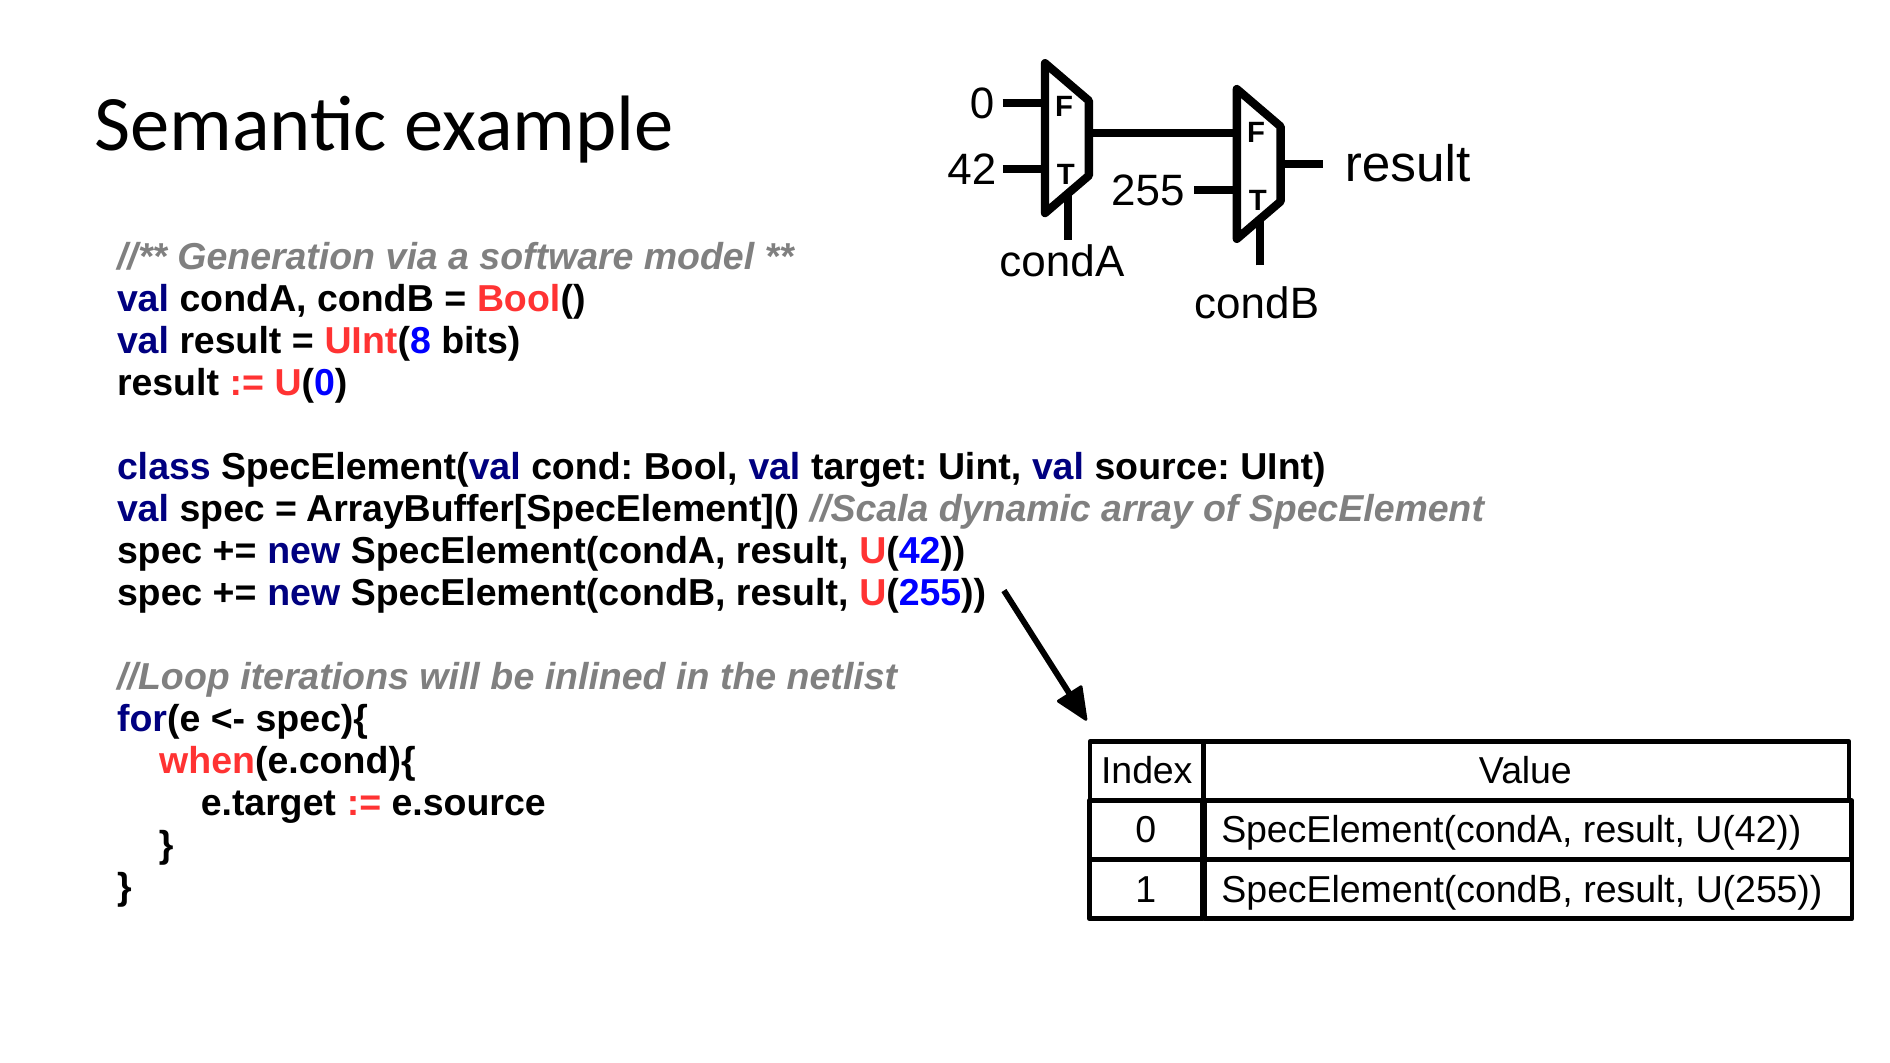

# Semantic example
//** Generation via a software model **
val condA, condB = Bool()
val result = UInt(8 bits)
result := U(0)
class SpecElement(val cond: Bool, val target: Uint, val source: UInt)
val spec = ArrayBuffer[SpecElement]() //Scala dynamic array of SpecElement
spec += new SpecElement(condA, result, U(42))
spec += new SpecElement(condB, result, U(255))
//Loop iterations will be inlined in the netlist
for(e <- spec){
 when(e.cond){
 e.target := e.source
 }
}
Scala